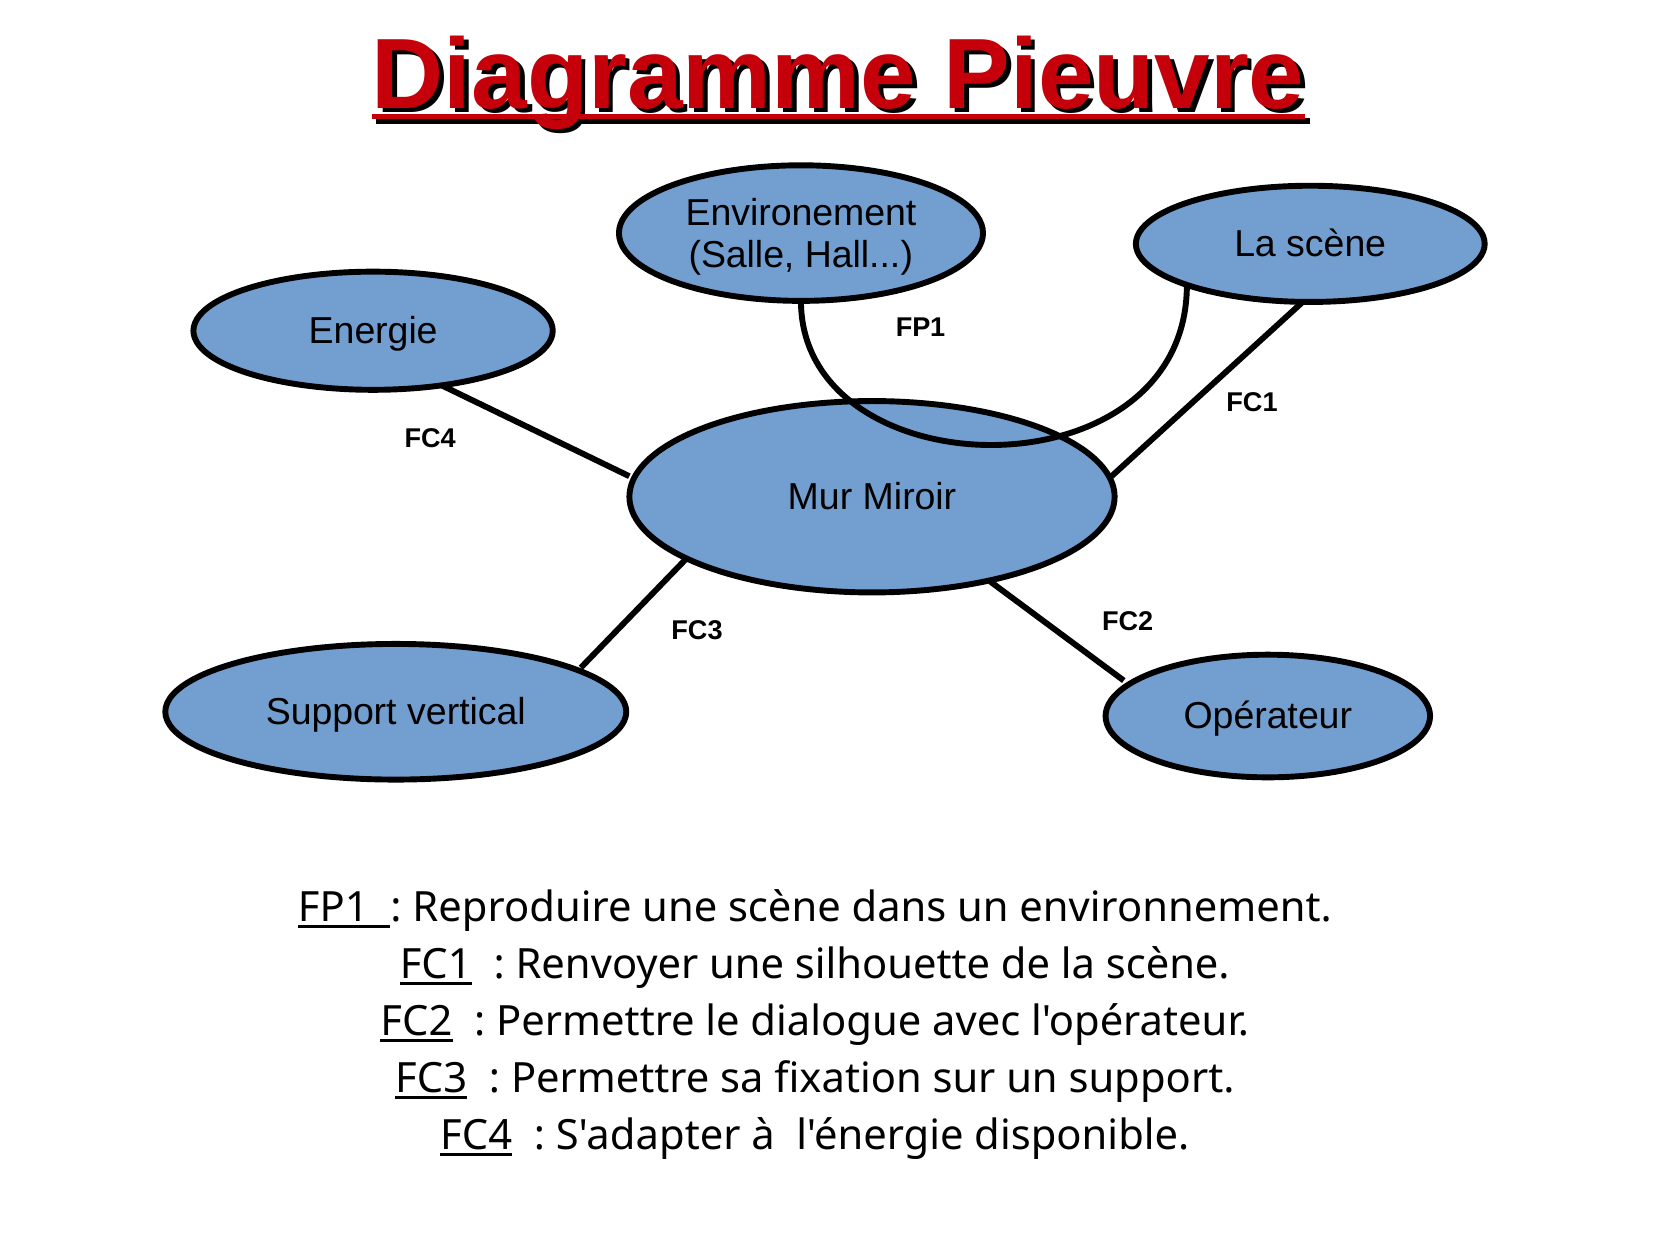

# Diagramme Pieuvre
Environement
(Salle, Hall...)
La scène
Energie
FP1
FC1
Mur Miroir
FC4
FC2
FC3
Support vertical
Opérateur
FP1  : Reproduire une scène dans un environnement.
FC1  : Renvoyer une silhouette de la scène.
FC2  : Permettre le dialogue avec l'opérateur.
FC3  : Permettre sa fixation sur un support.
FC4  : S'adapter à l'énergie disponible.